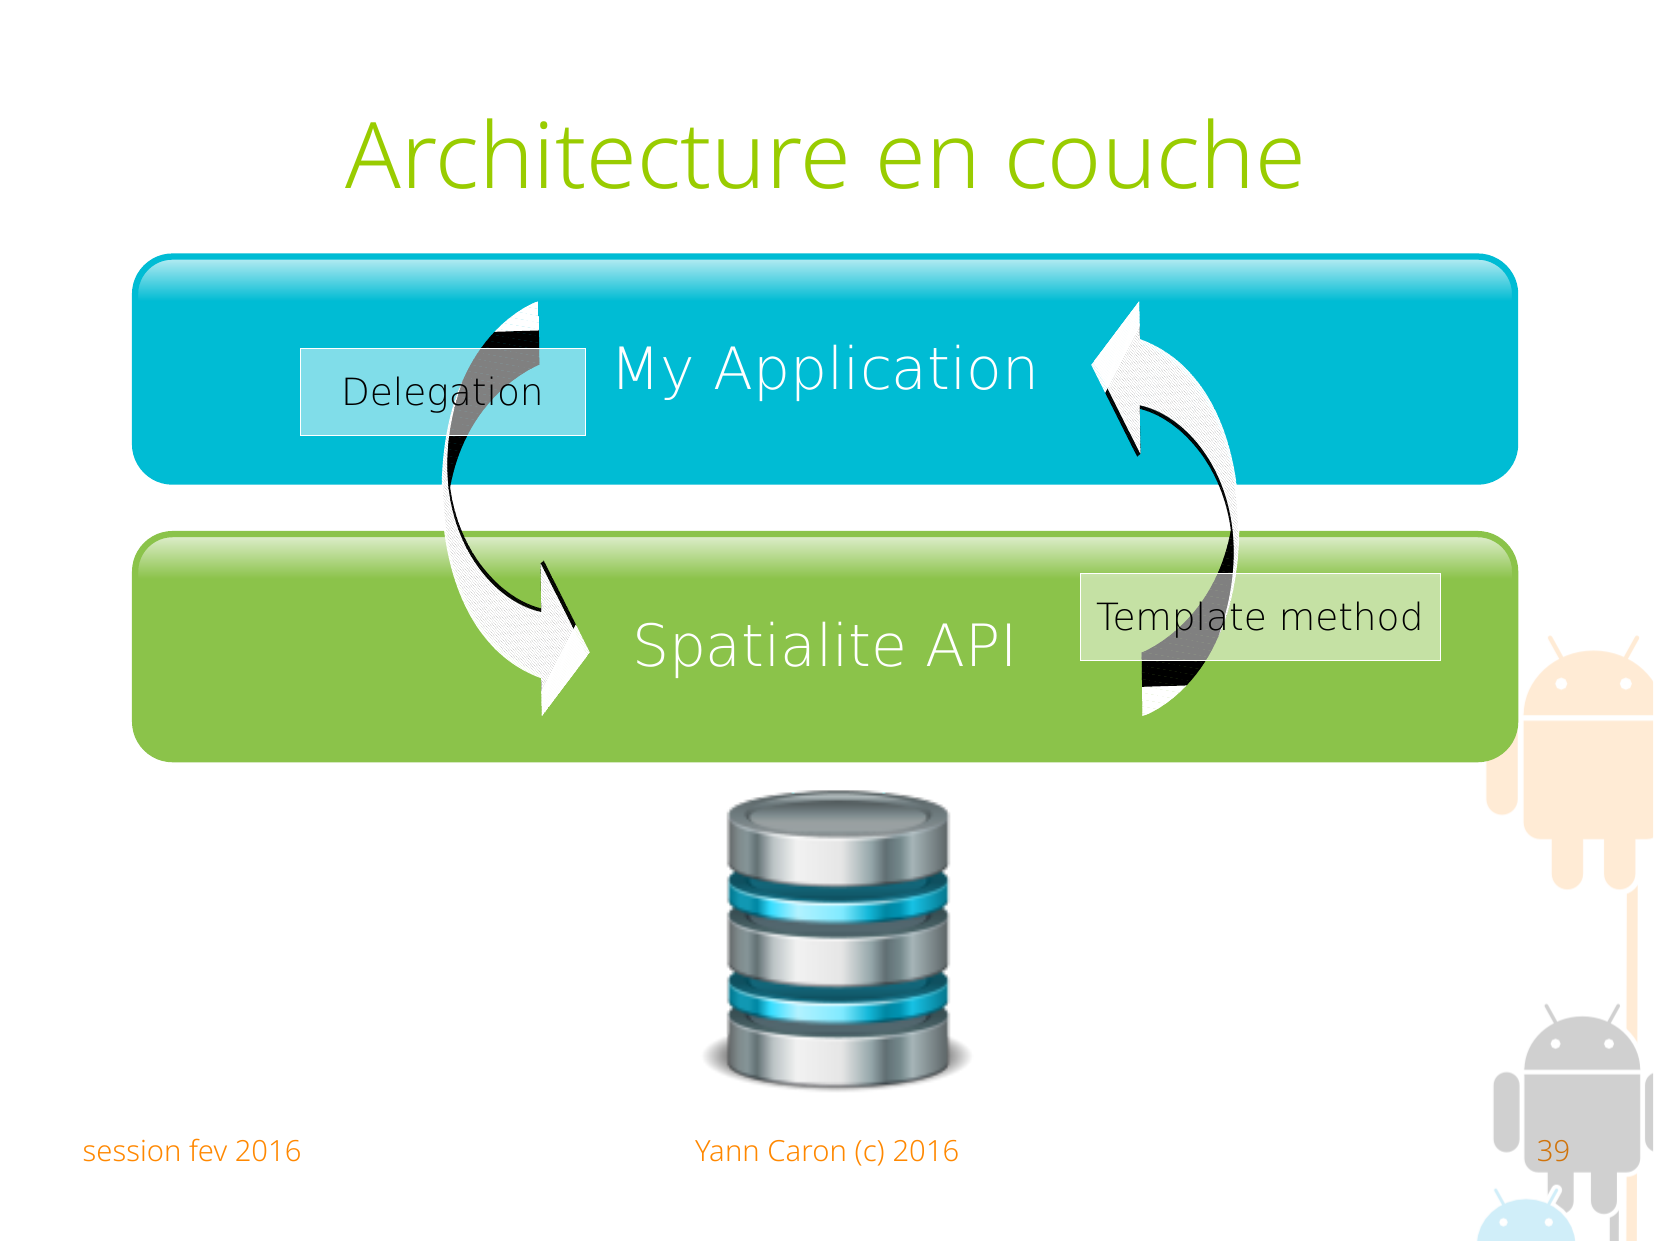

# Architecture en couche
My Application
Delegation
Spatialite API
Template method
session fev 2016
Yann Caron (c) 2016
39